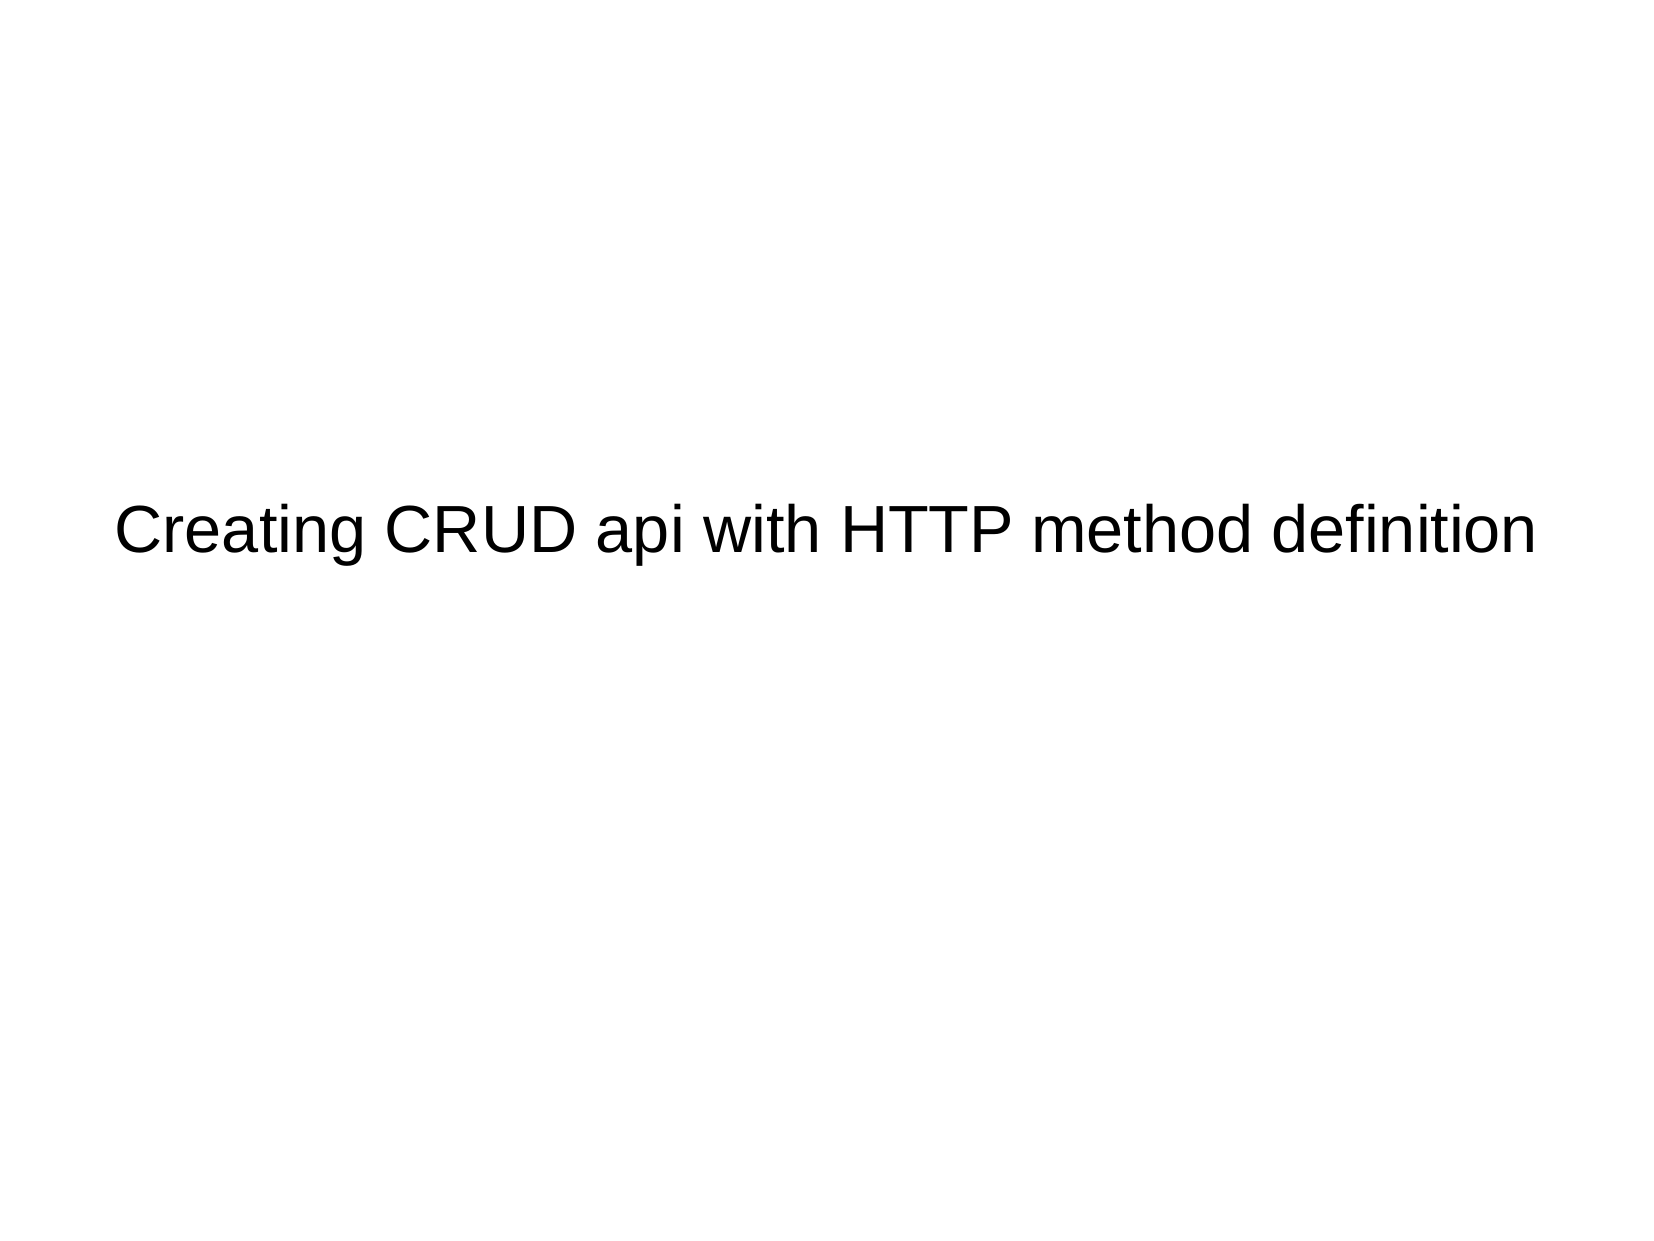

# Creating CRUD api with HTTP method definition